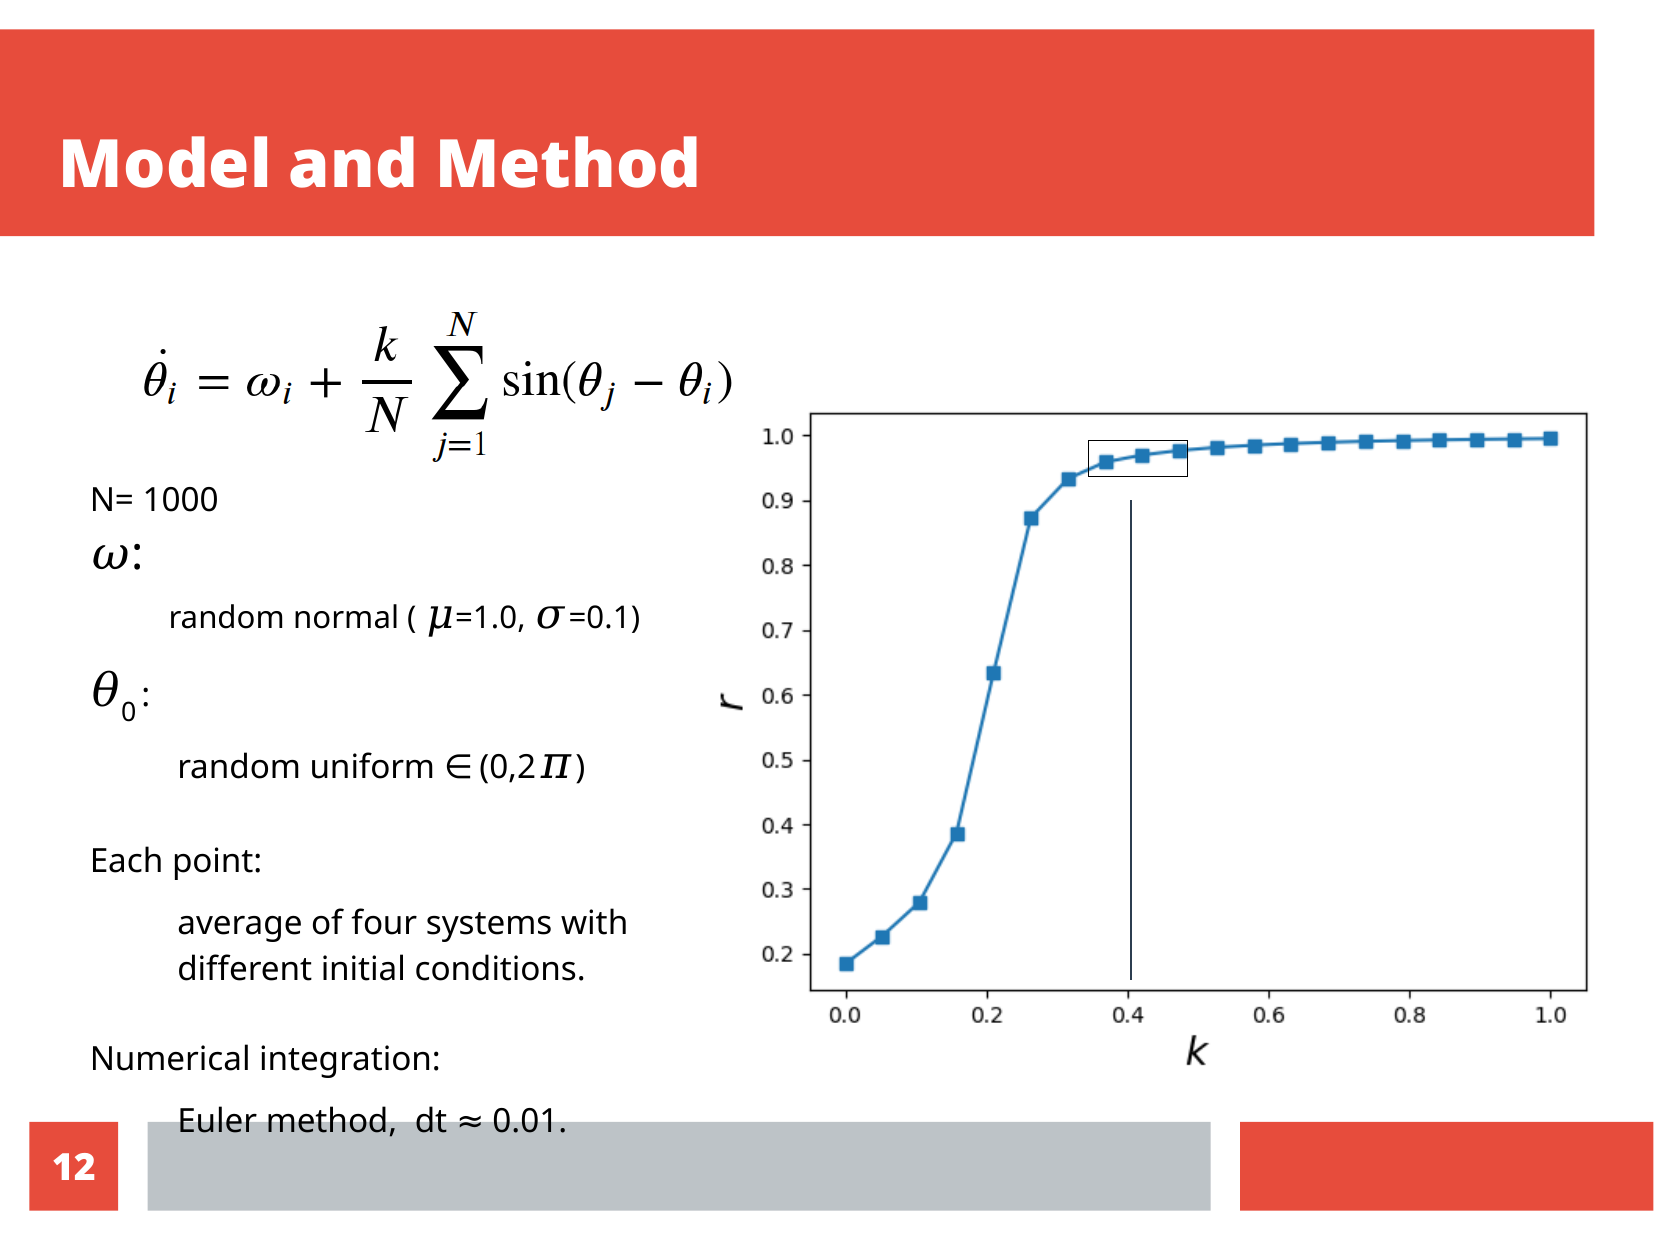

# Model and Method
N= 1000
𝜔:
 random normal ( 𝜇=1.0, 𝜎=0.1)
𝜃0 :
 random uniform ∈ (0,2𝜋)
Each point:
 average of four systems with
 different initial conditions.
Numerical integration:
 Euler method, dt ≈ 0.01.
12